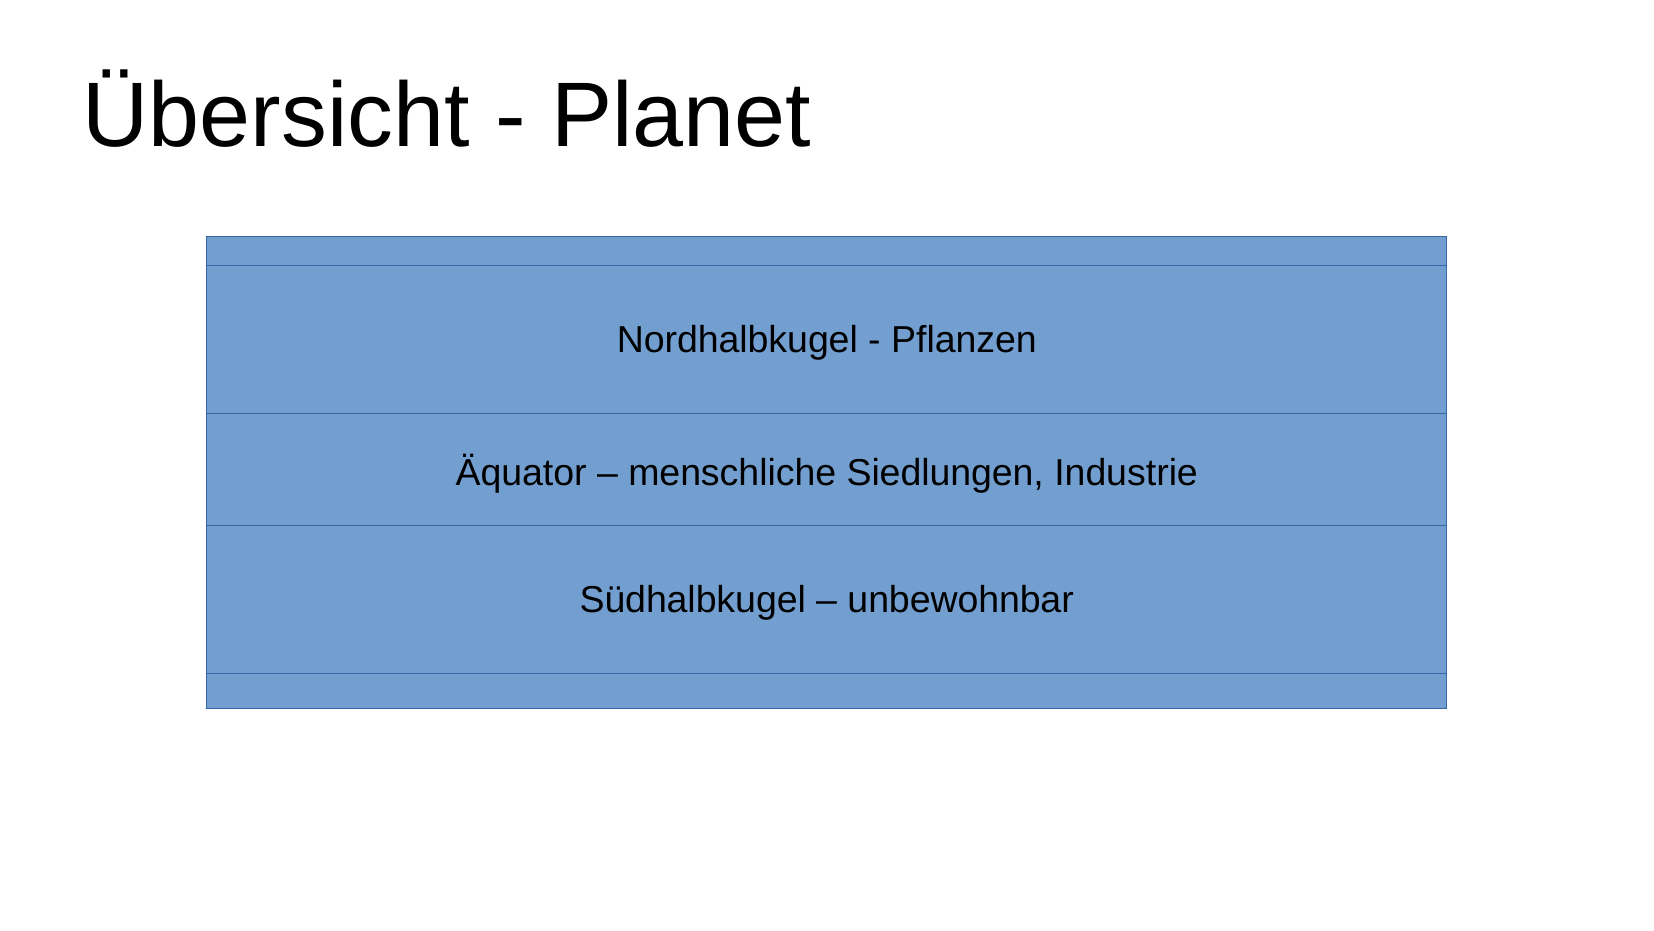

# Übersicht - Planet
Äquator – menschliche Siedlungen, Industrie
Nordhalbkugel - Pflanzen
Südhalbkugel – unbewohnbar